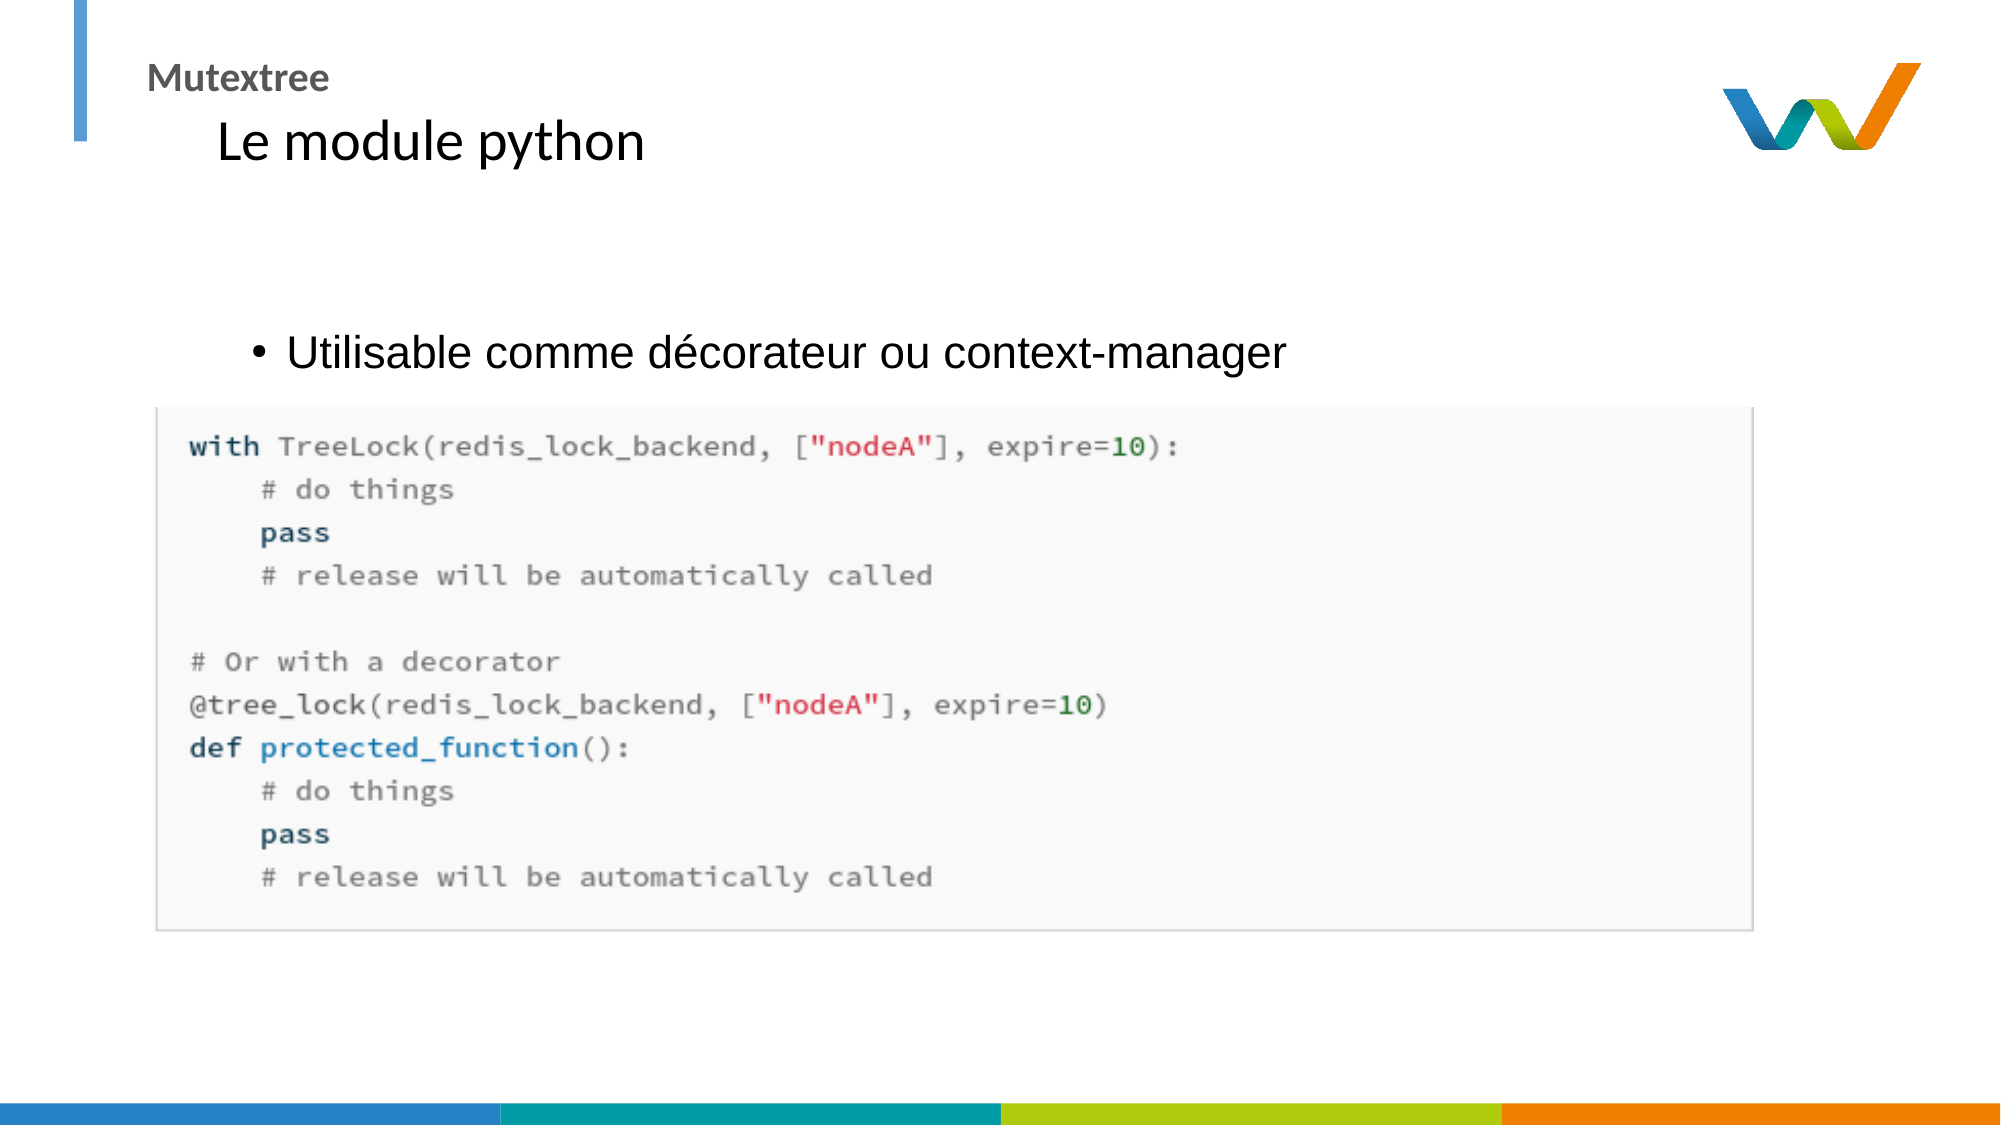

# Mutextree
Le module python
Utilisable comme décorateur ou context-manager